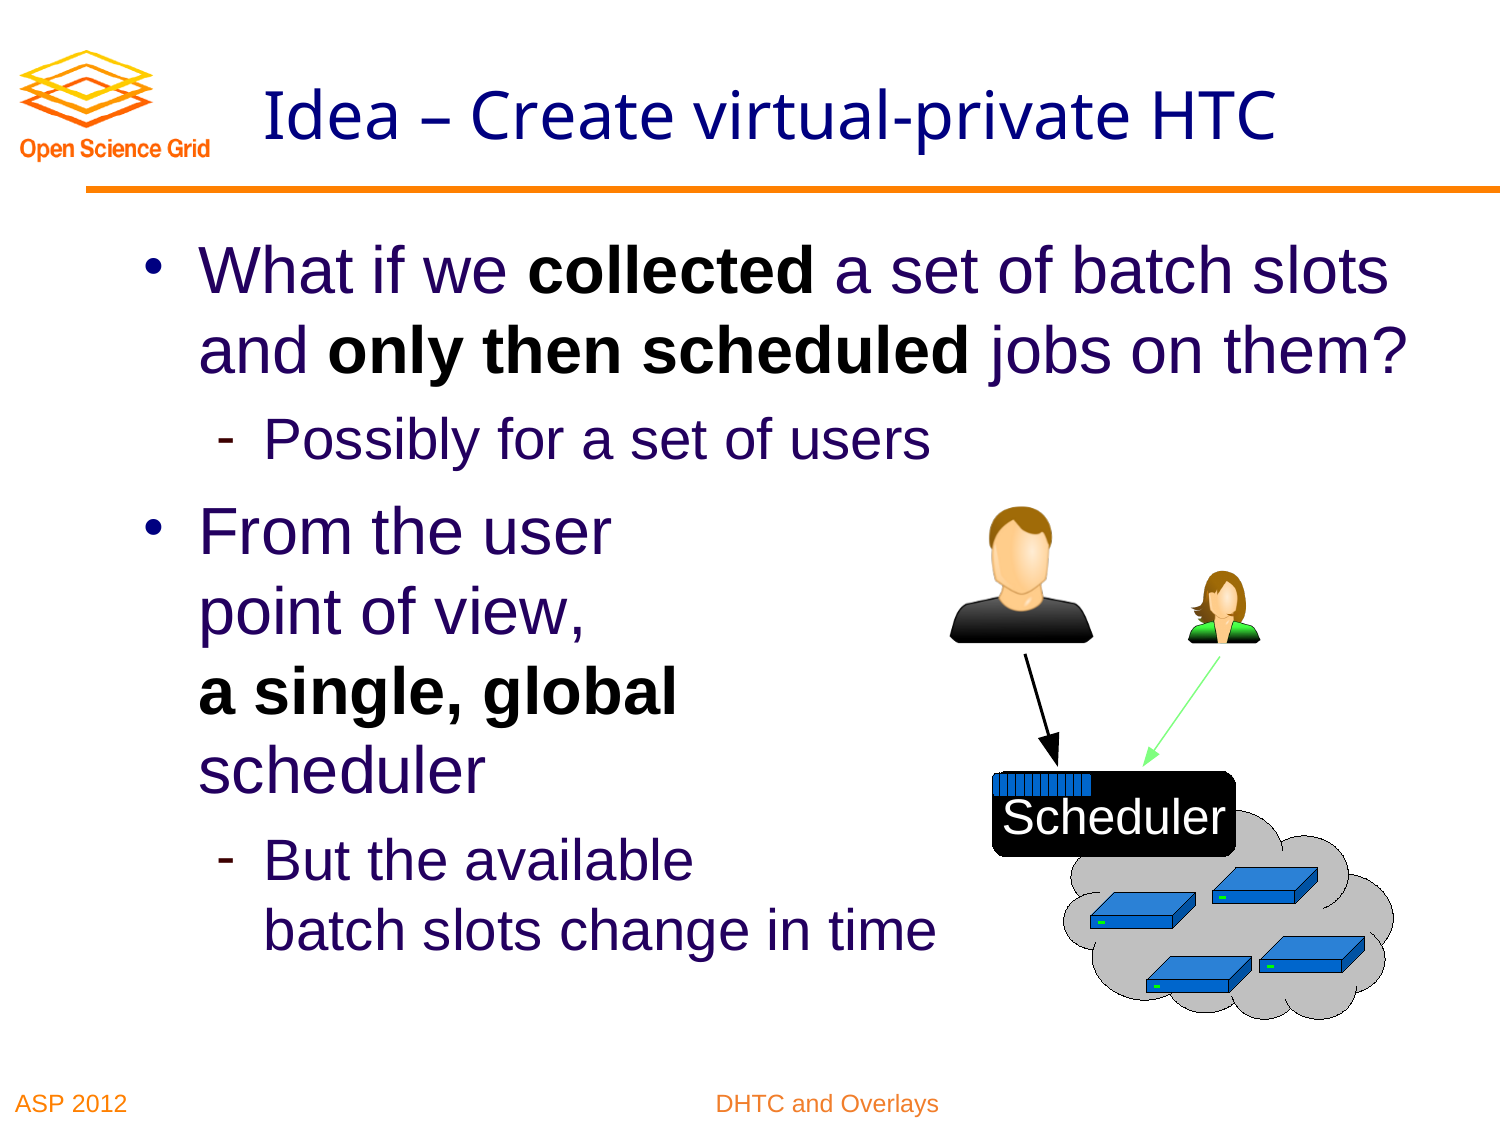

# Idea – Create virtual-private HTC
What if we collected a set of batch slots and only then scheduled jobs on them?
Possibly for a set of users
From the user
point of view,
a single, global
scheduler
But the available
batch slots change in time
Scheduler